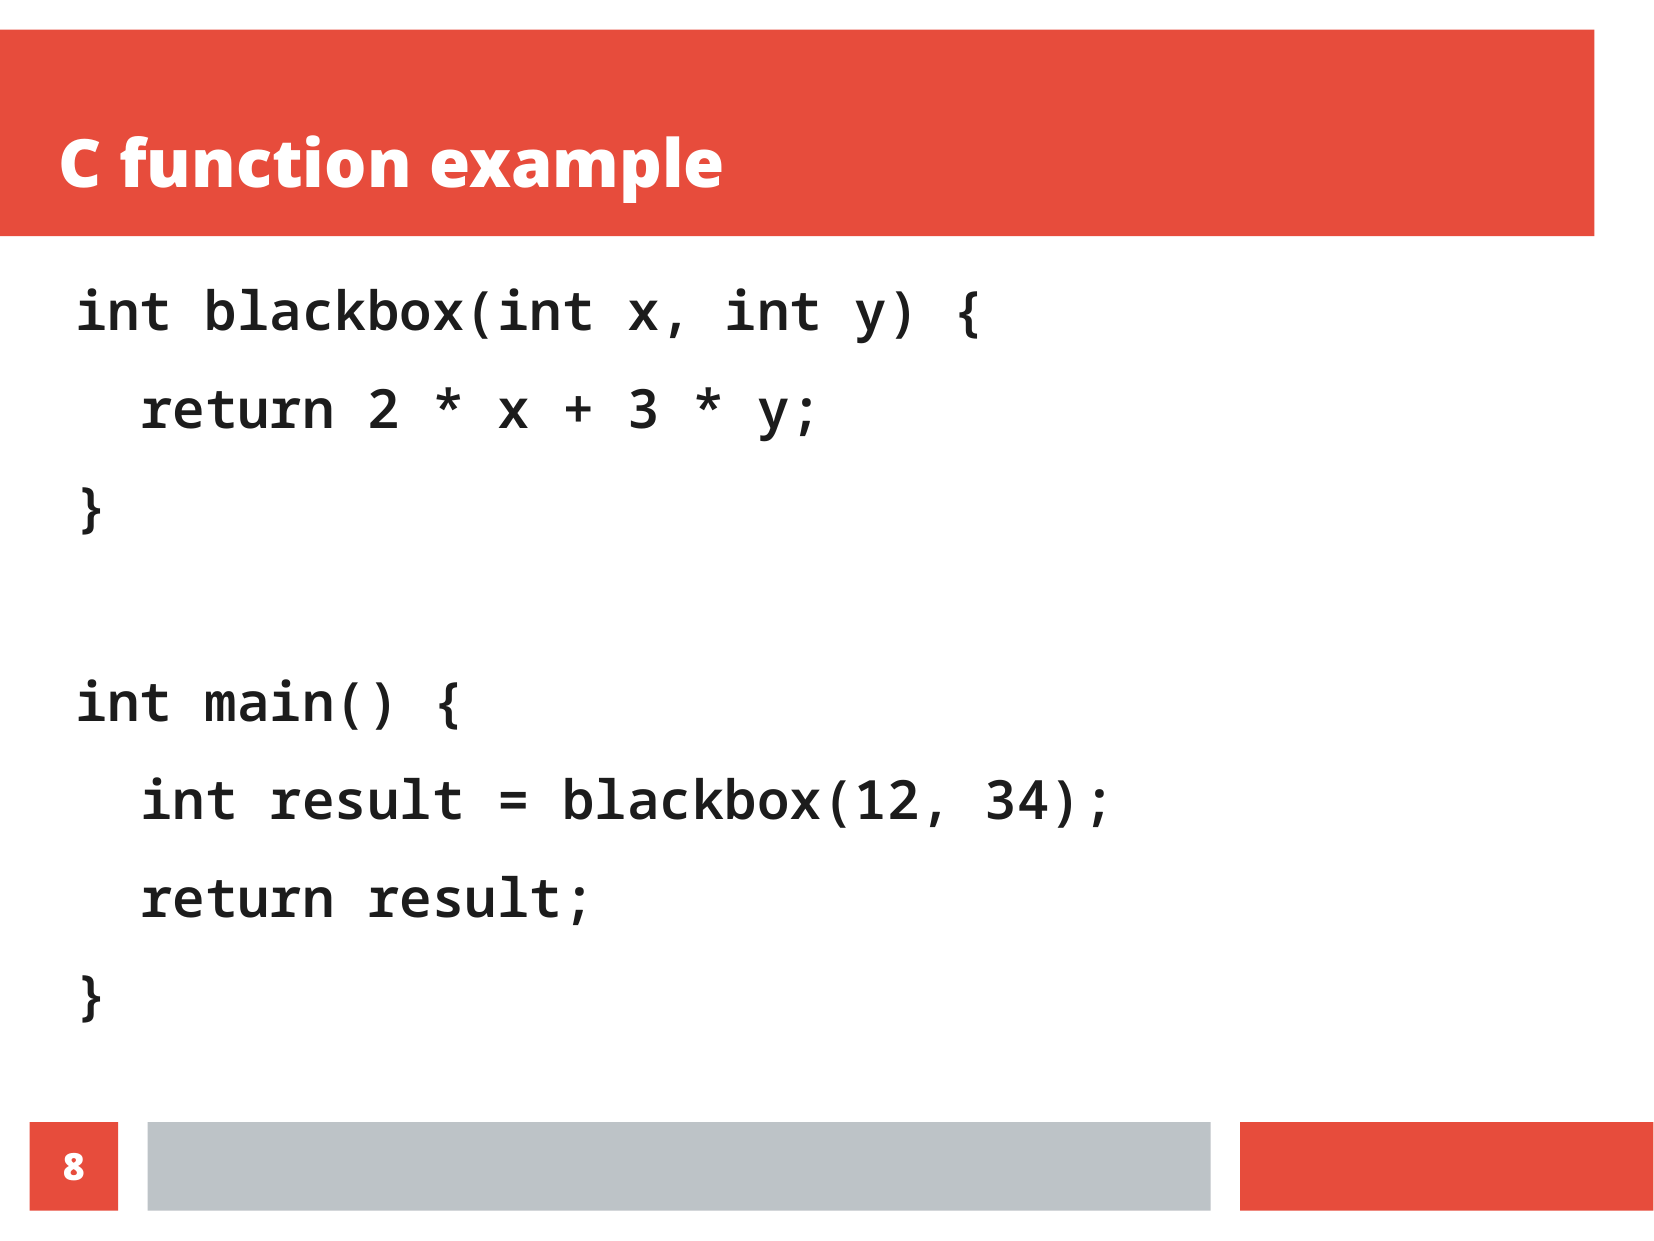

# C function example
int blackbox(int x, int y) {
 return 2 * x + 3 * y;
}
int main() {
 int result = blackbox(12, 34);
 return result;
}
8